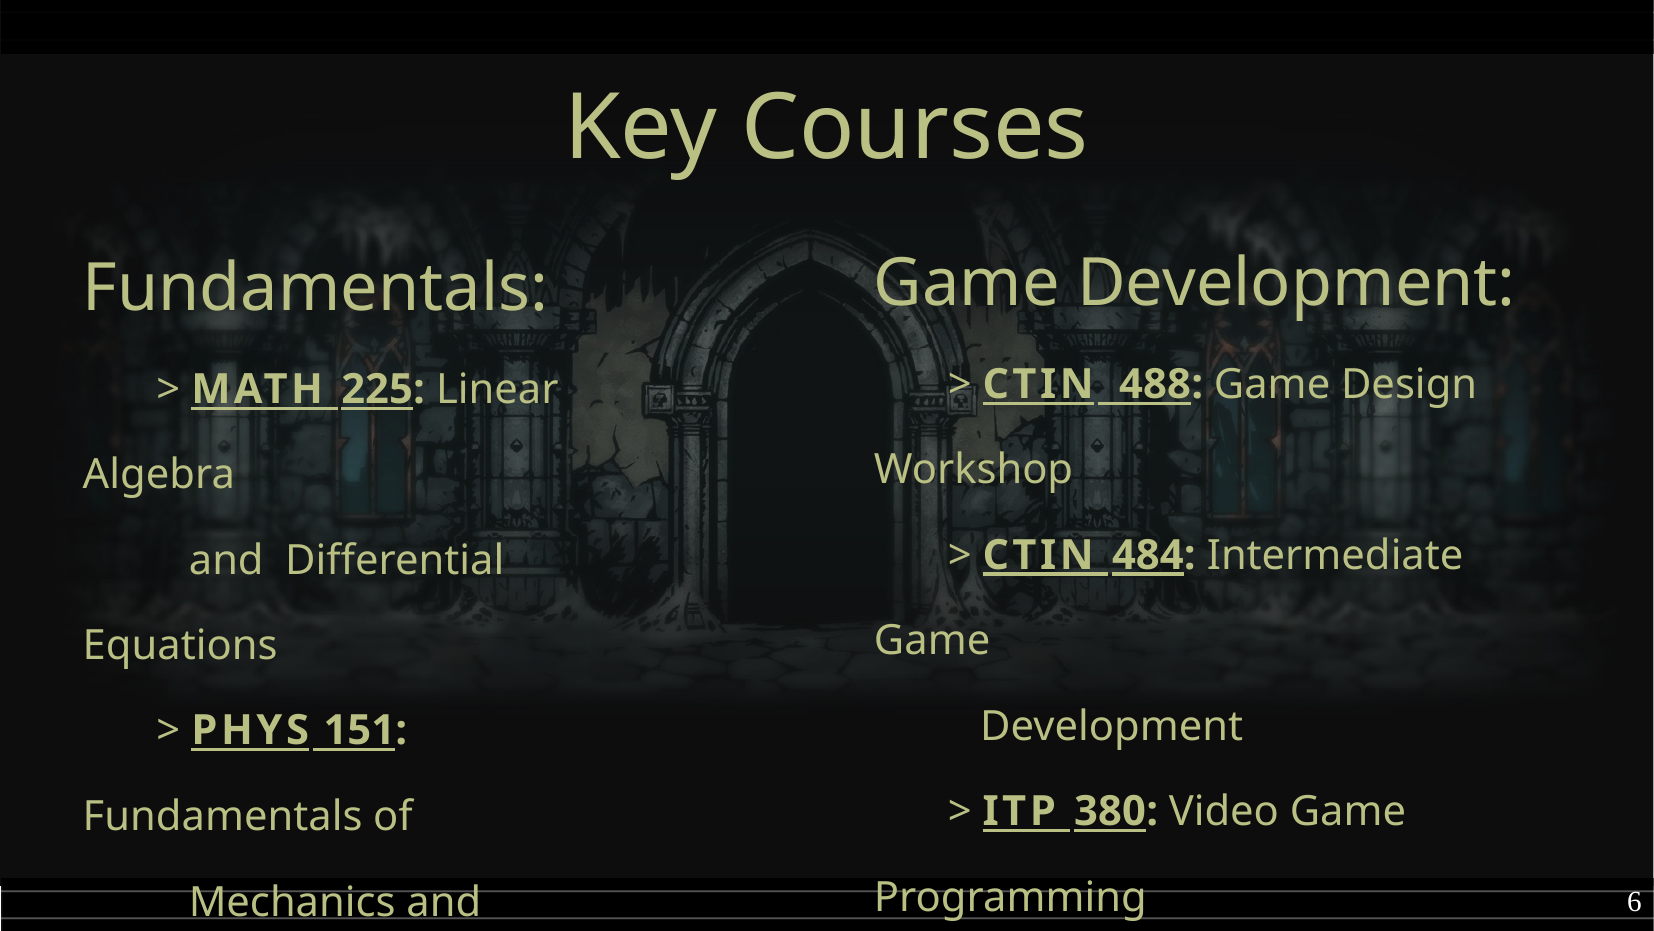

# Key Courses
Game Development:
	> CTIN 488: Game Design Workshop
	> CTIN 484: Intermediate Game
	 Development
	> ITP 380: Video Game Programming
Fundamentals:
	> MATH 225: Linear Algebra
	 and Differential Equations
	> PHYS 151: Fundamentals of
	 Mechanics and Thermodynamics
	> CSCI 104: Data Structures and 	 Object-Oriented Programming